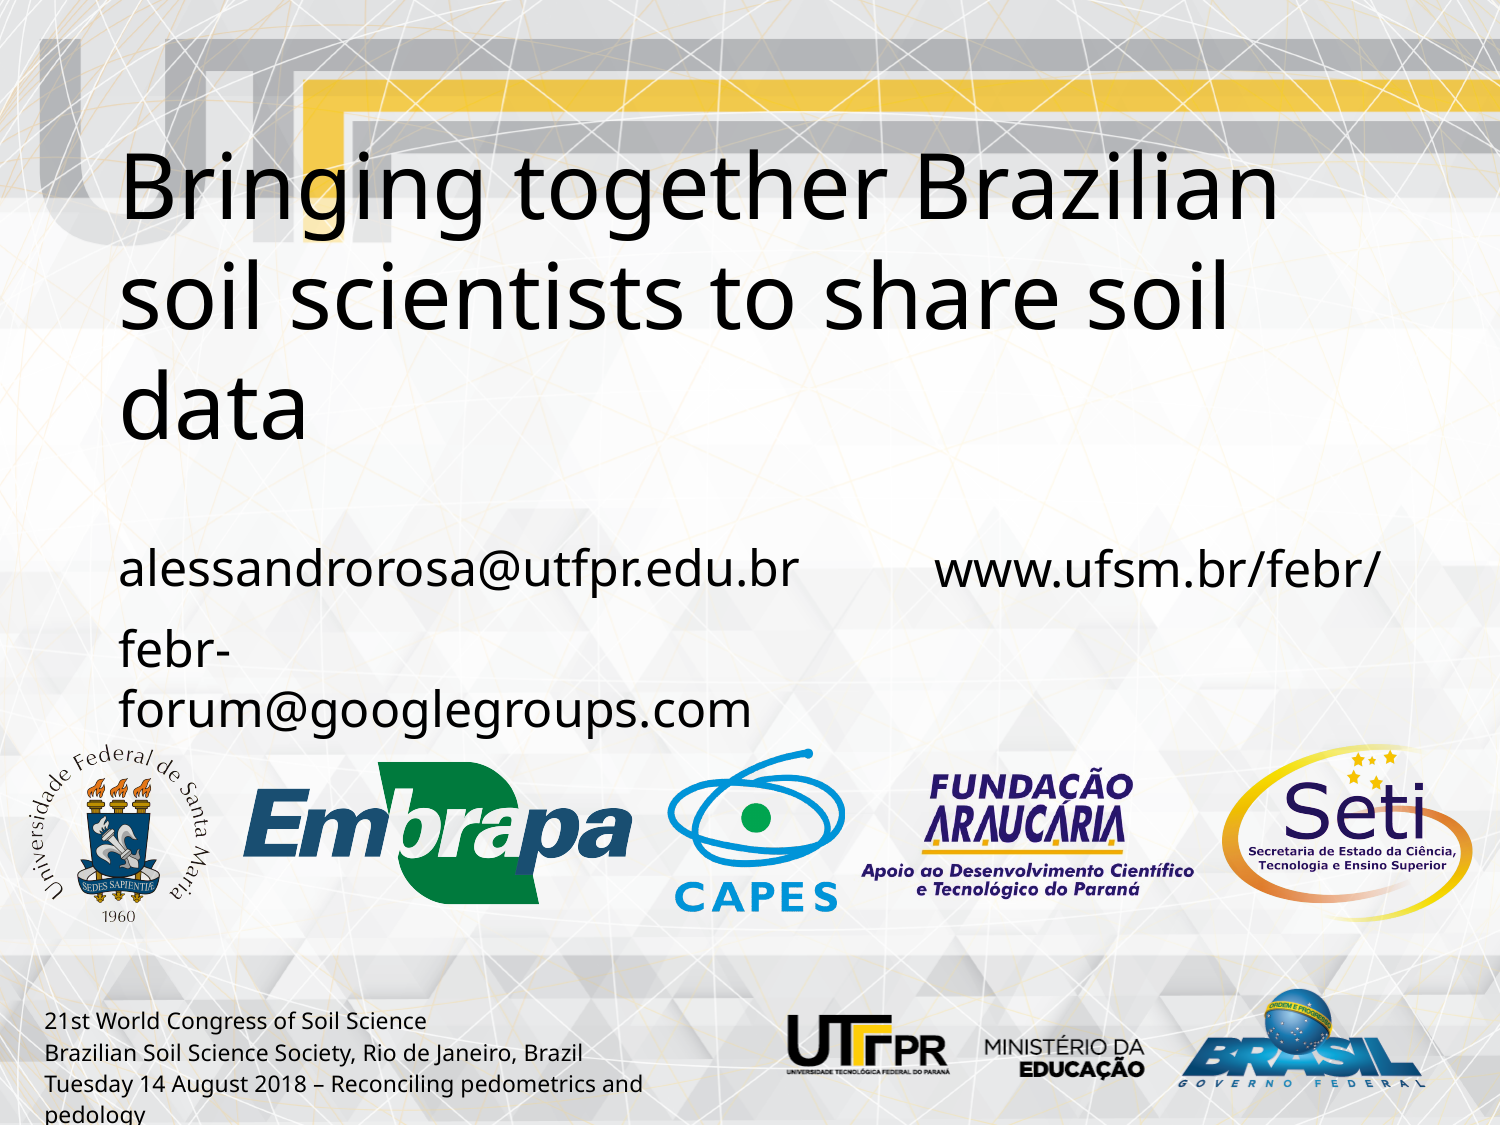

# Bringing together Brazilian soil scientists to share soil data
alessandrorosa@utfpr.edu.br
febr-forum@googlegroups.com
www.ufsm.br/febr/
21st World Congress of Soil Science
Brazilian Soil Science Society, Rio de Janeiro, Brazil
Tuesday 14 August 2018 – Reconciling pedometrics and pedology